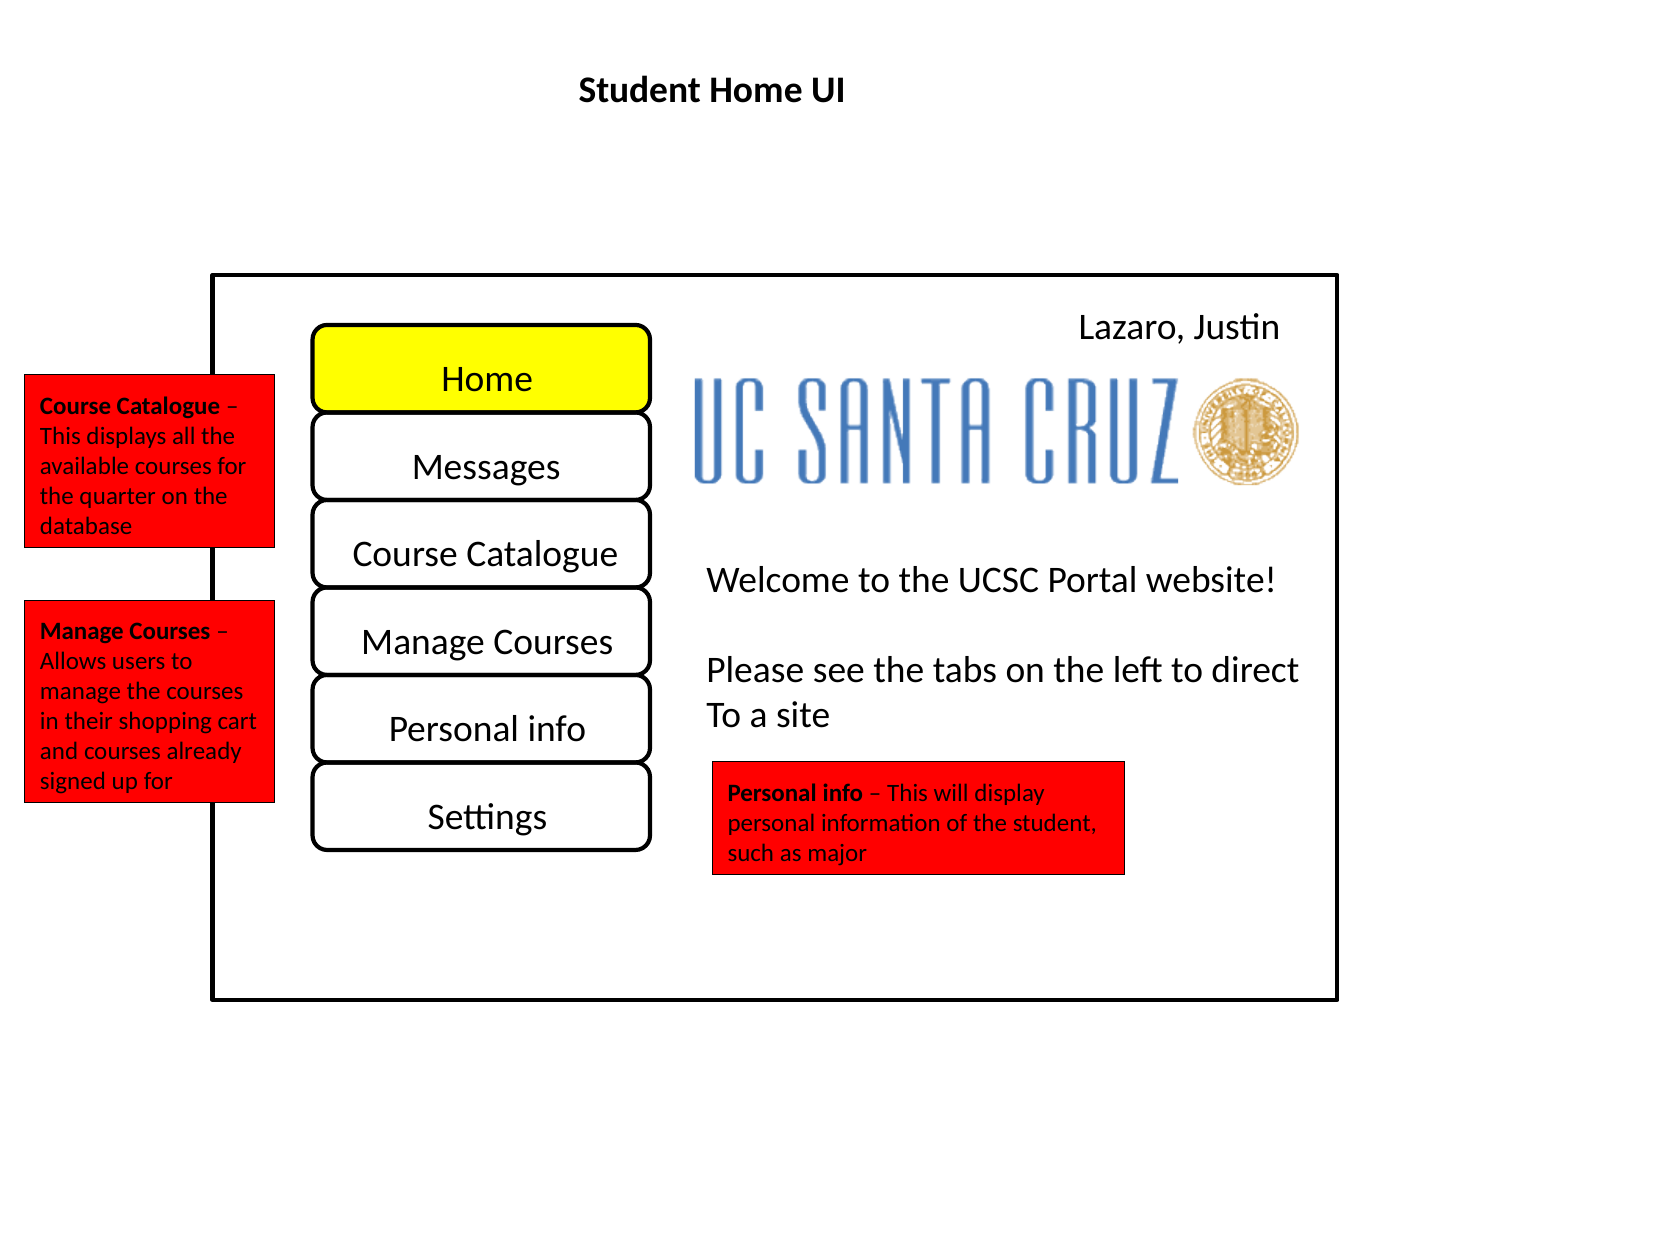

Student Home UI
Lazaro, Justin
Home
Course Catalogue – This displays all the available courses for the quarter on the database
Messages
Course Catalogue
Welcome to the UCSC Portal website!
Please see the tabs on the left to direct
To a site
Manage Courses – Allows users to manage the courses in their shopping cart and courses already signed up for
Manage Courses
Personal info
Personal info – This will display personal information of the student, such as major
Settings